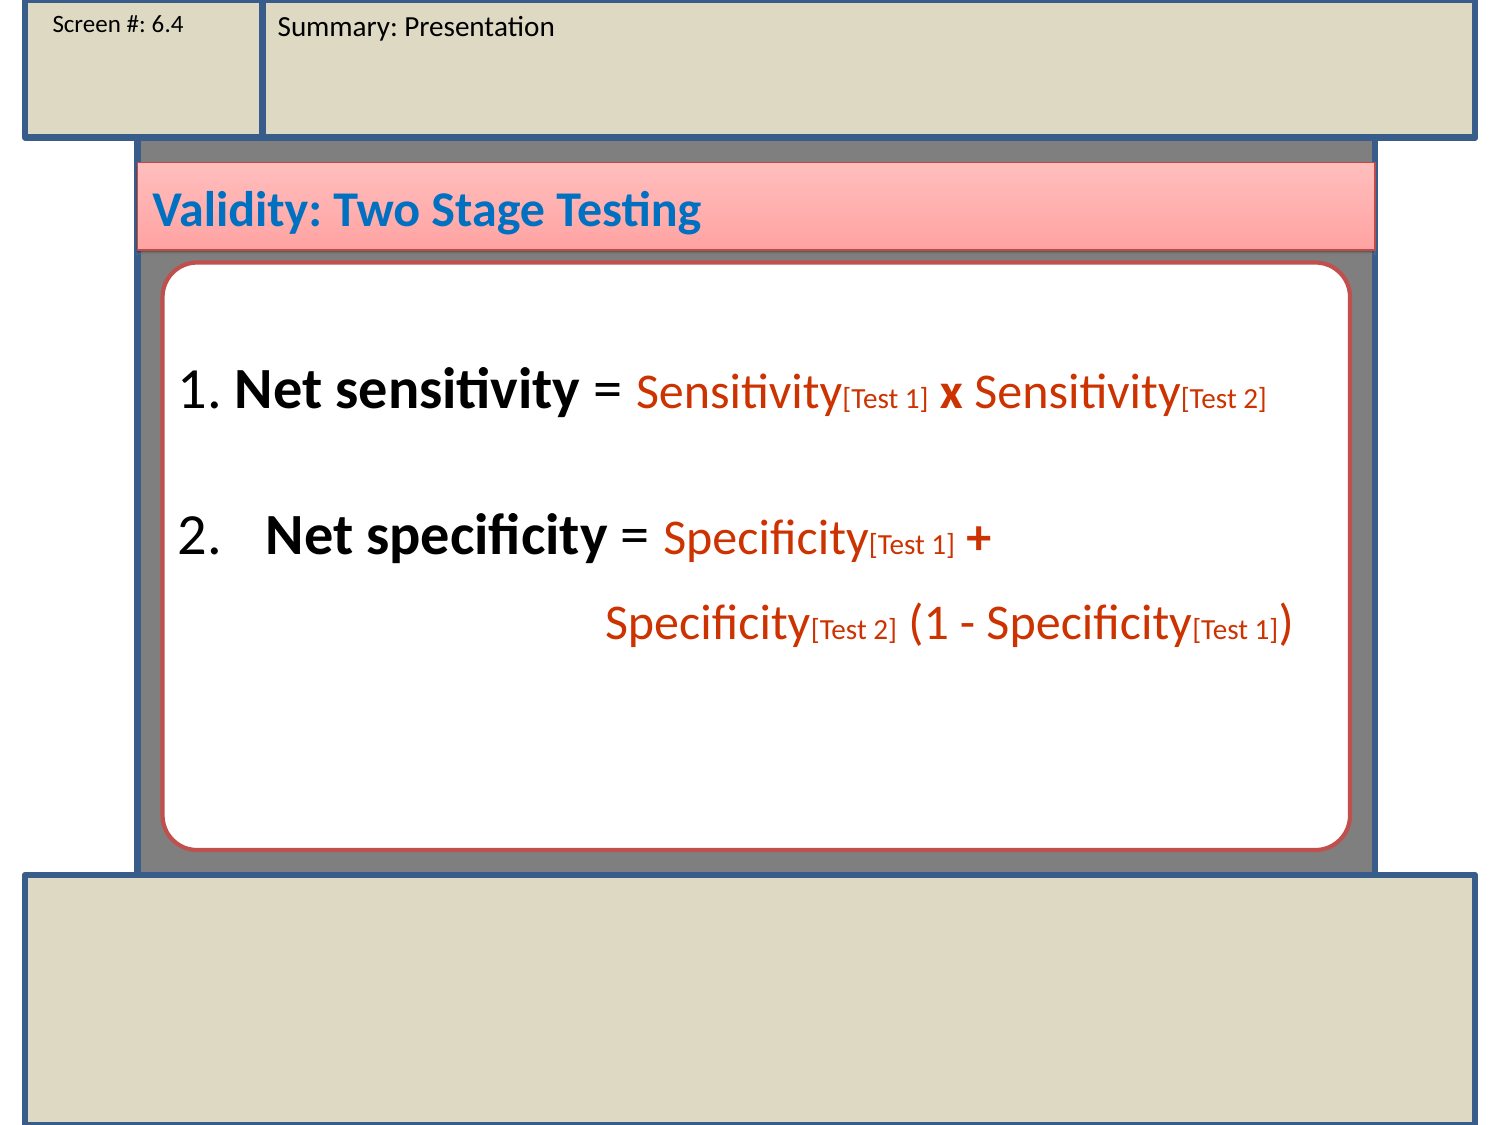

Screen #: 6.4
Summary: Presentation
Validity: Two Stage Testing
1. Net sensitivity = Sensitivity[Test 1] x Sensitivity[Test 2]
2.	 Net specificity = Specificity[Test 1] +
			 Specificity[Test 2] (1 - Specificity[Test 1])